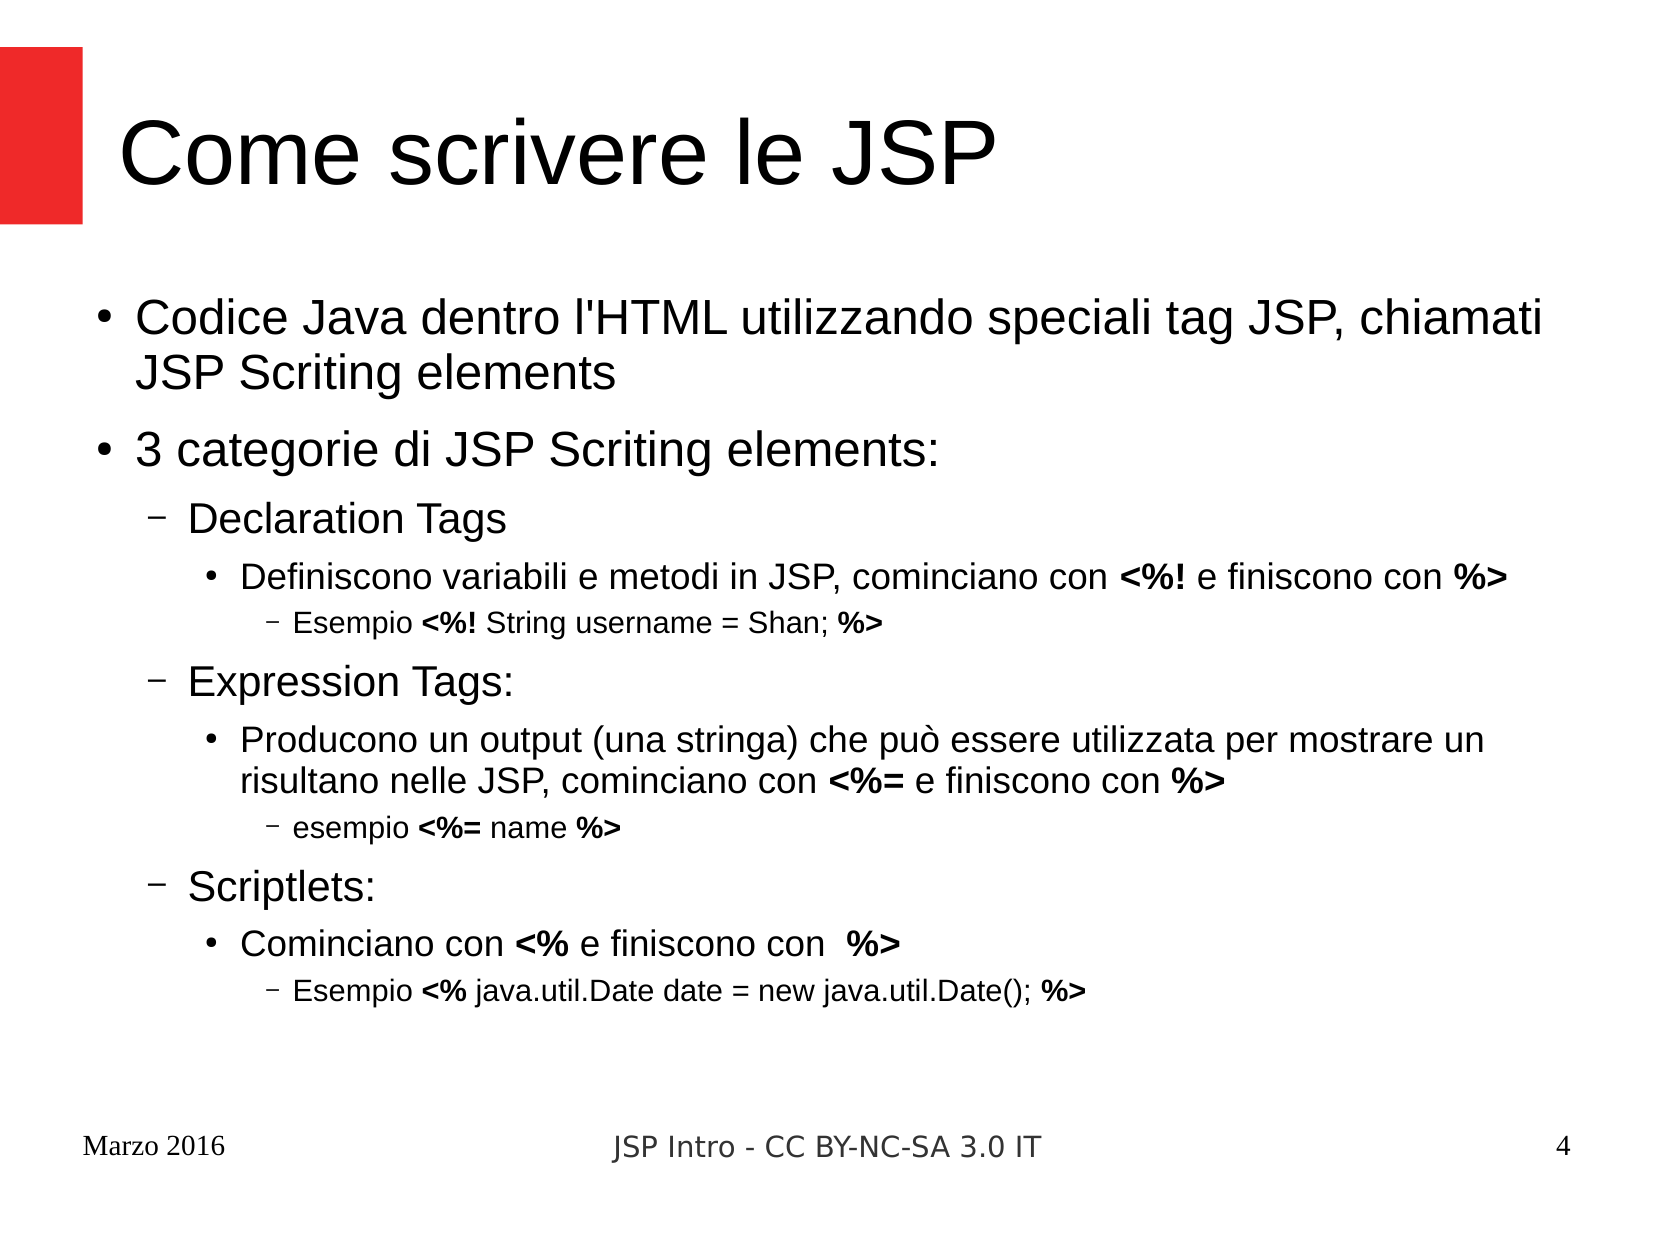

# Come scrivere le JSP
Codice Java dentro l'HTML utilizzando speciali tag JSP, chiamati JSP Scriting elements
3 categorie di JSP Scriting elements:
Declaration Tags
Definiscono variabili e metodi in JSP, cominciano con <%! e finiscono con %>
Esempio <%! String username = Shan; %>
Expression Tags:
Producono un output (una stringa) che può essere utilizzata per mostrare un risultano nelle JSP, cominciano con <%= e finiscono con %>
esempio <%= name %>
Scriptlets:
Cominciano con <% e finiscono con %>
Esempio <% java.util.Date date = new java.util.Date(); %>
Your Date Here
Your Footer Here
4